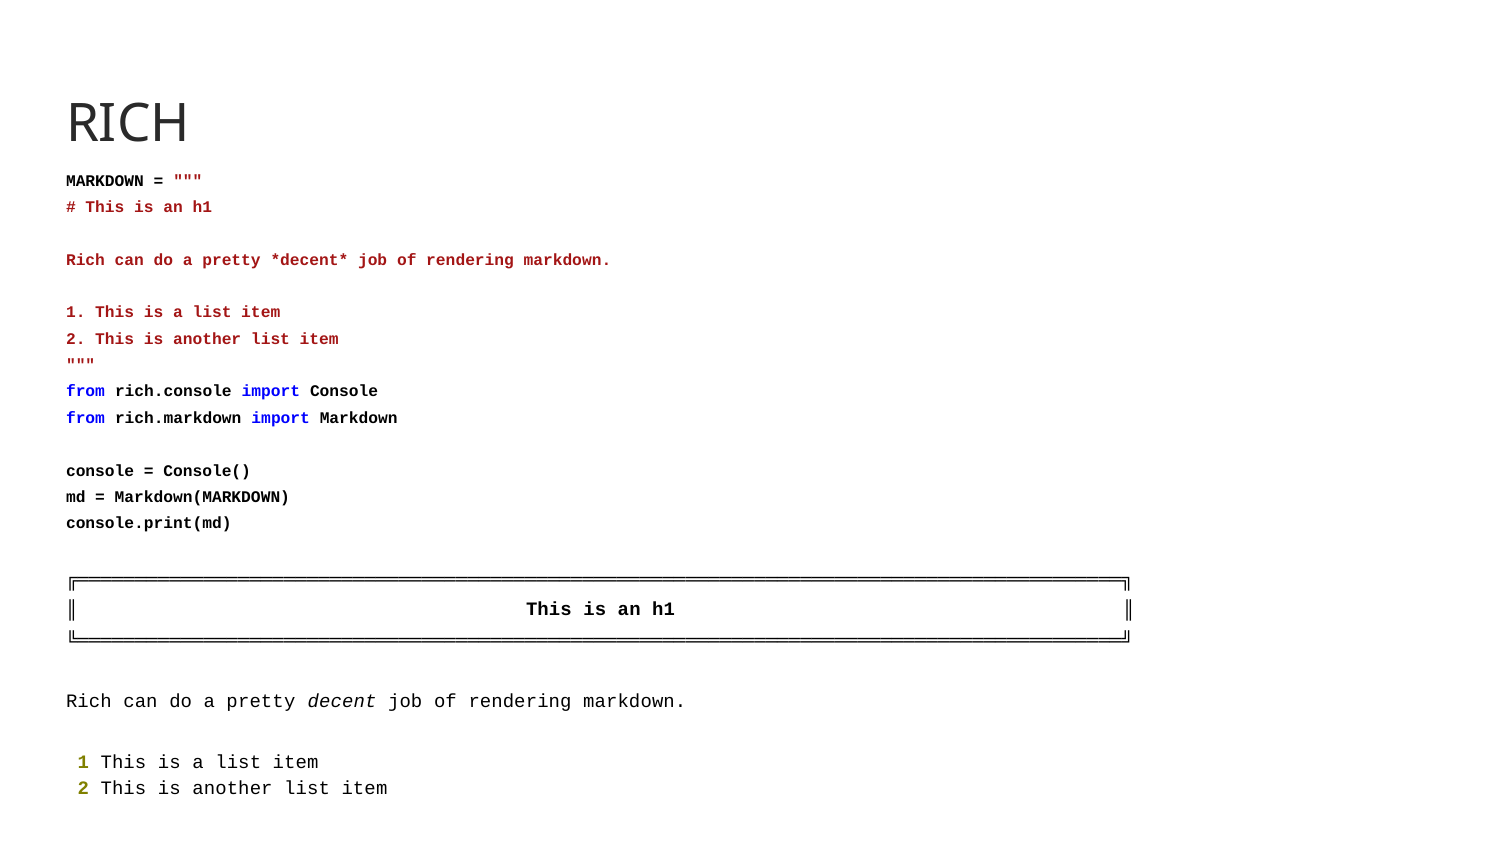

# RICH
MARKDOWN = """
# This is an h1
Rich can do a pretty *decent* job of rendering markdown.
1. This is a list item
2. This is another list item
"""
from rich.console import Console
from rich.markdown import Markdown
console = Console()
md = Markdown(MARKDOWN)
console.print(md)
╔═══════════════════════════════════════════════════════════════════════════════════════════╗
║ This is an h1 ║
╚═══════════════════════════════════════════════════════════════════════════════════════════╝
Rich can do a pretty decent job of rendering markdown.
 1 This is a list item
 2 This is another list item